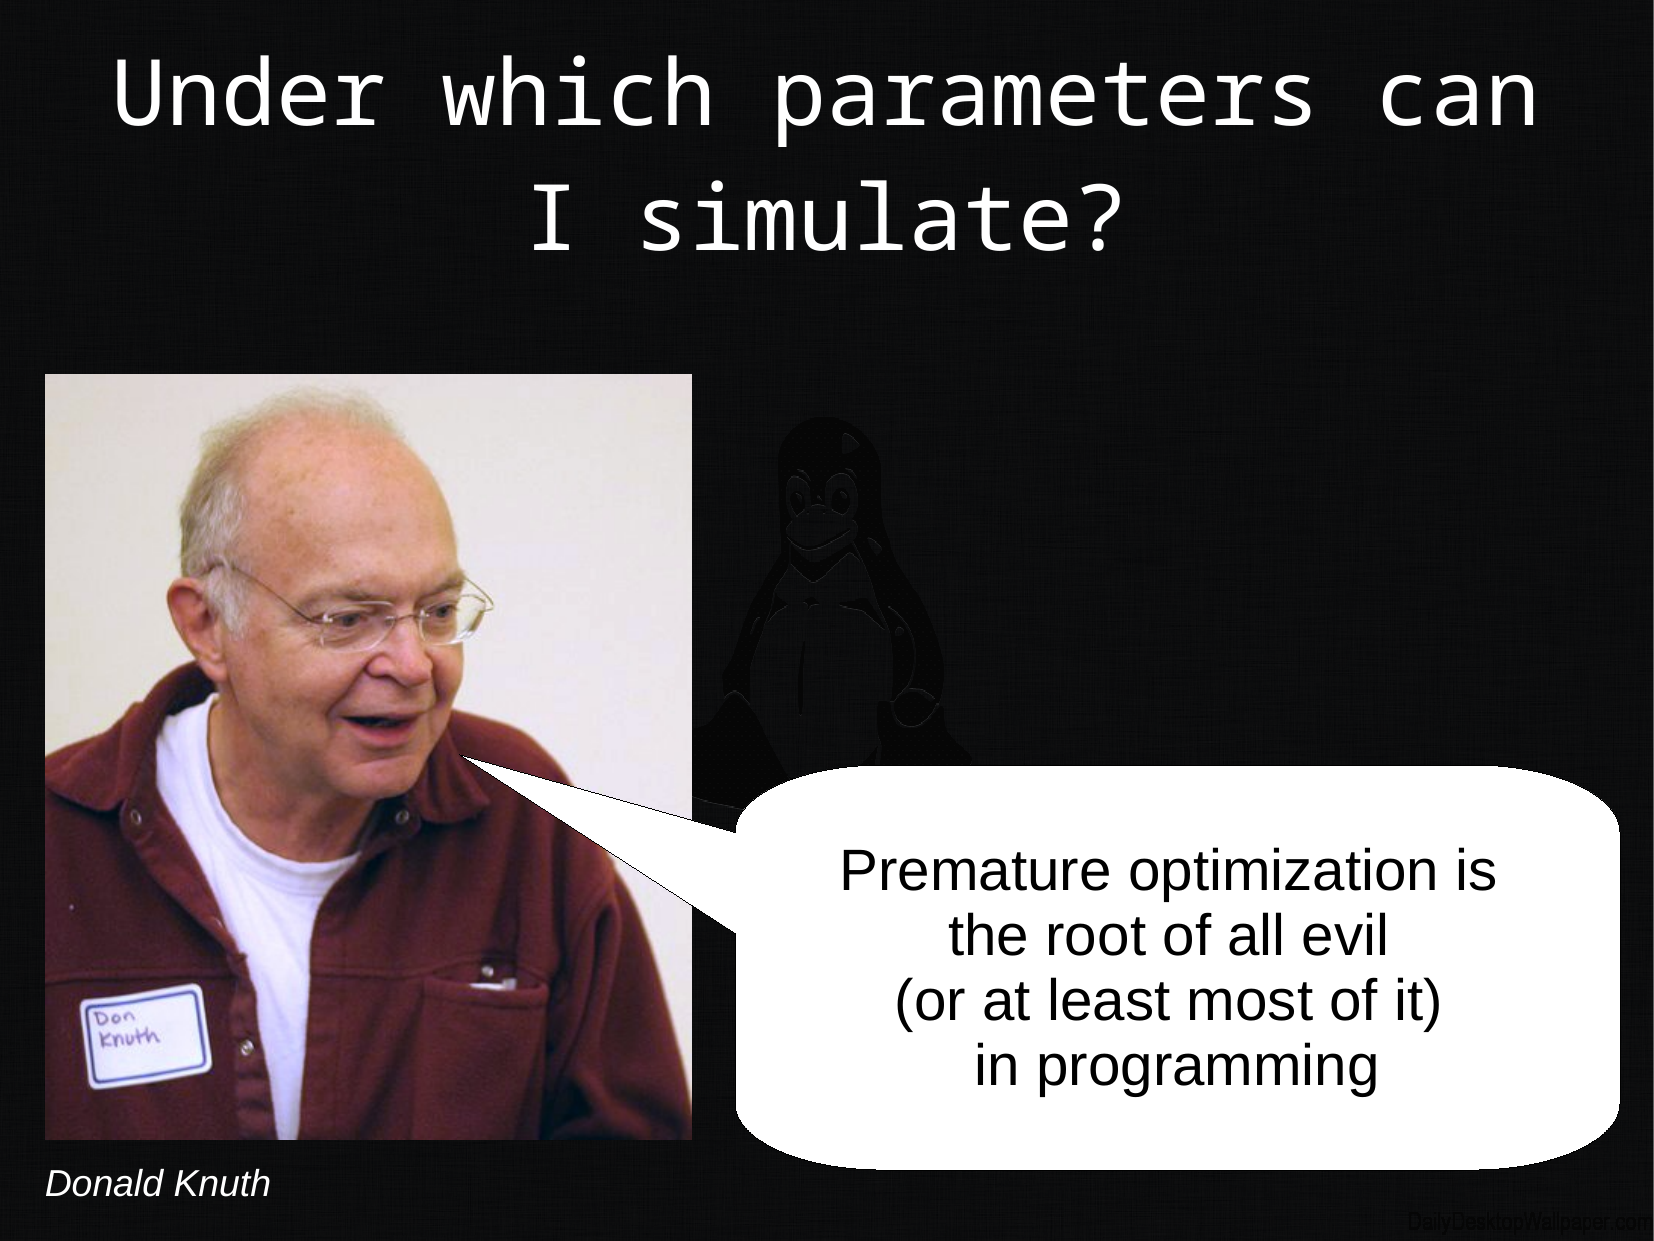

# Under which parameters can I simulate?
Premature optimization is
the root of all evil
(or at least most of it)
in programming
Donald Knuth